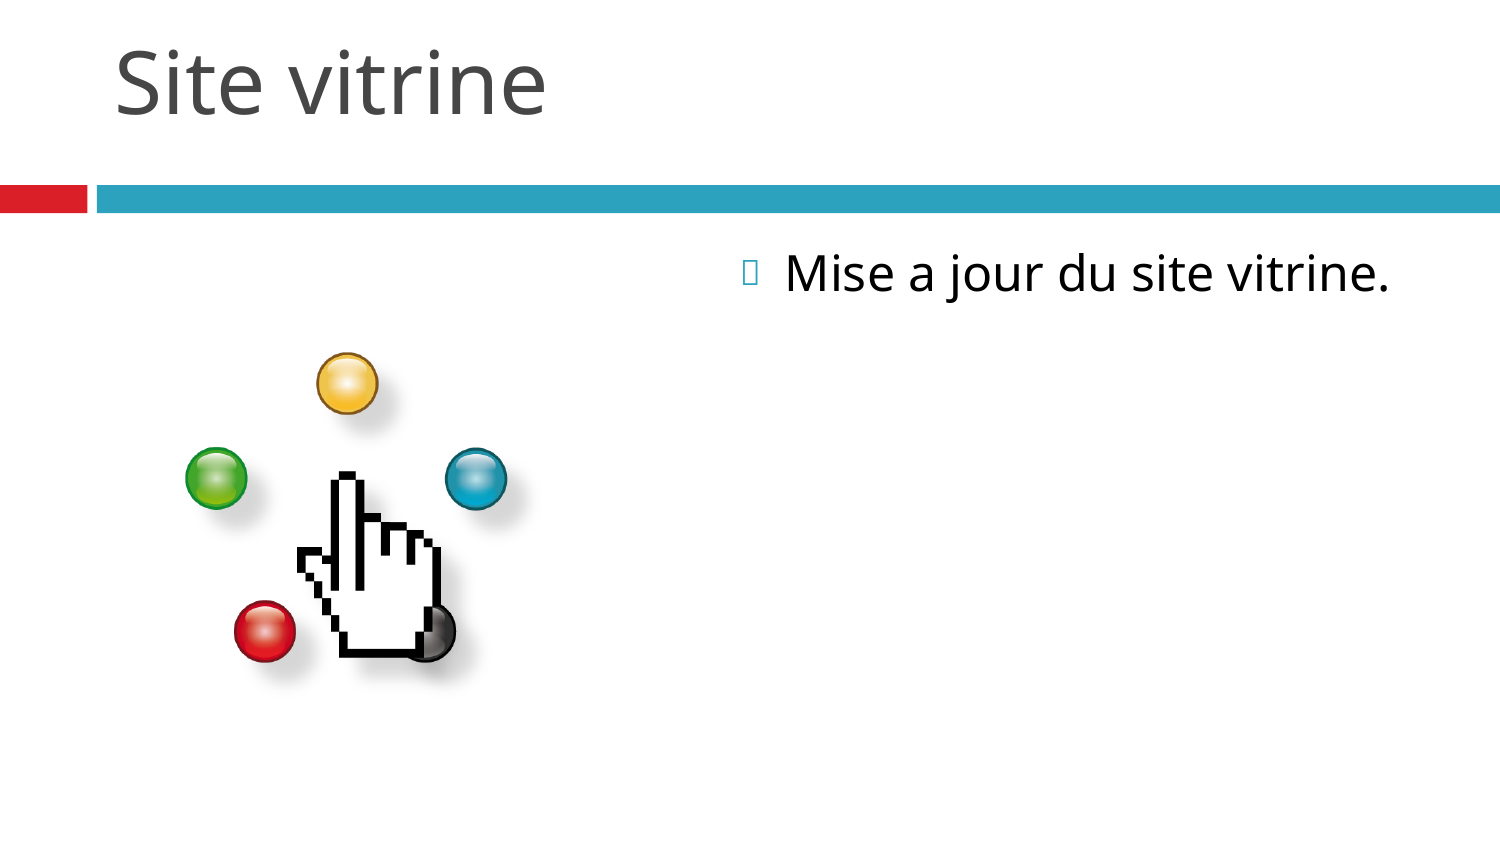

# Site vitrine
Mise a jour du site vitrine.